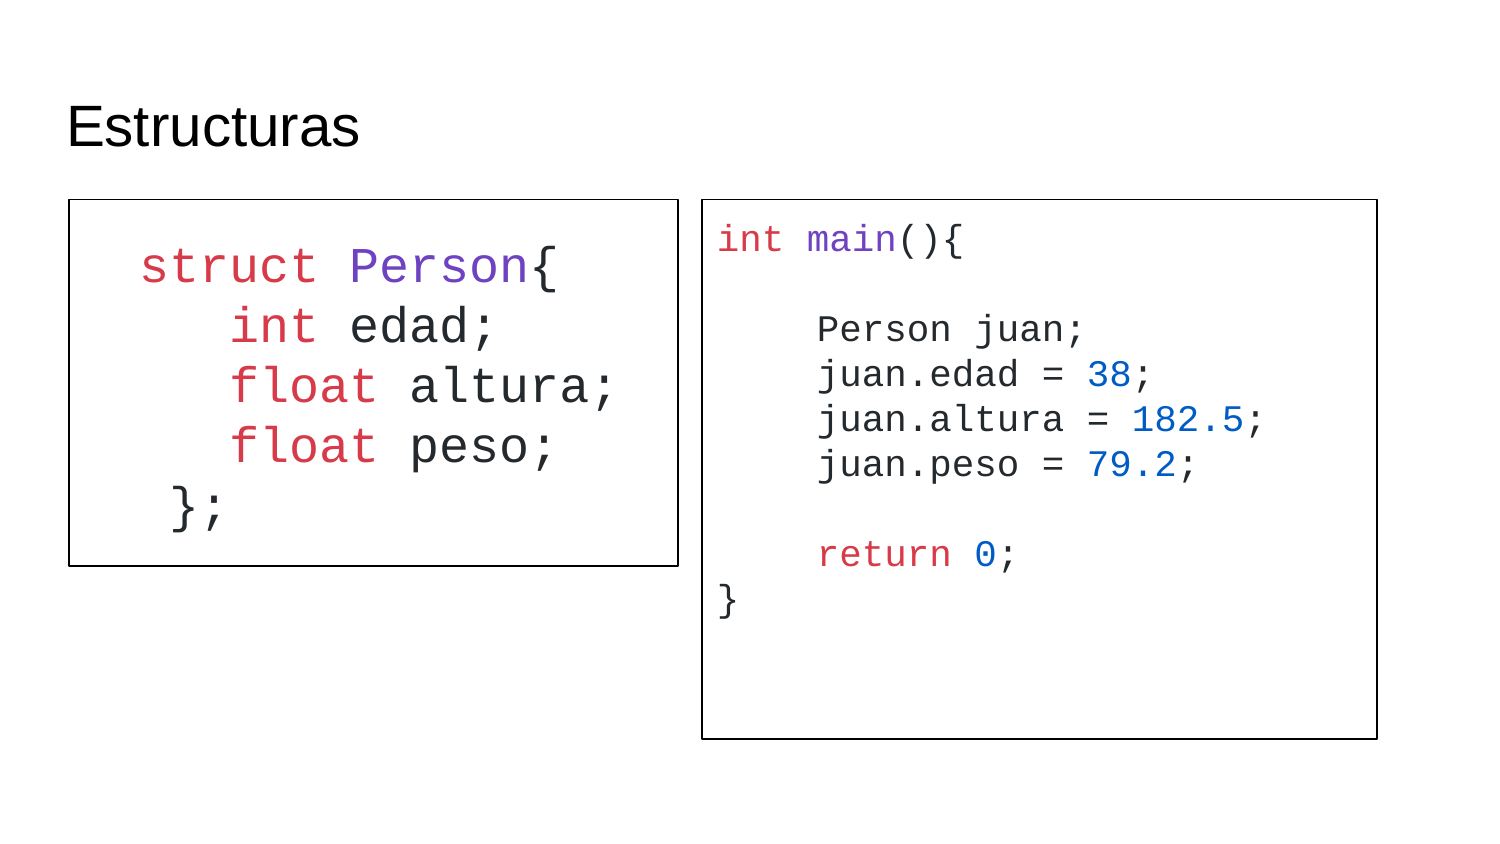

# Estructuras
 struct Person{
 int edad;
 float altura;
 float peso;
 };
int main(){
Person juan;
juan.edad = 38;
juan.altura = 182.5;
juan.peso = 79.2;
return 0;
}